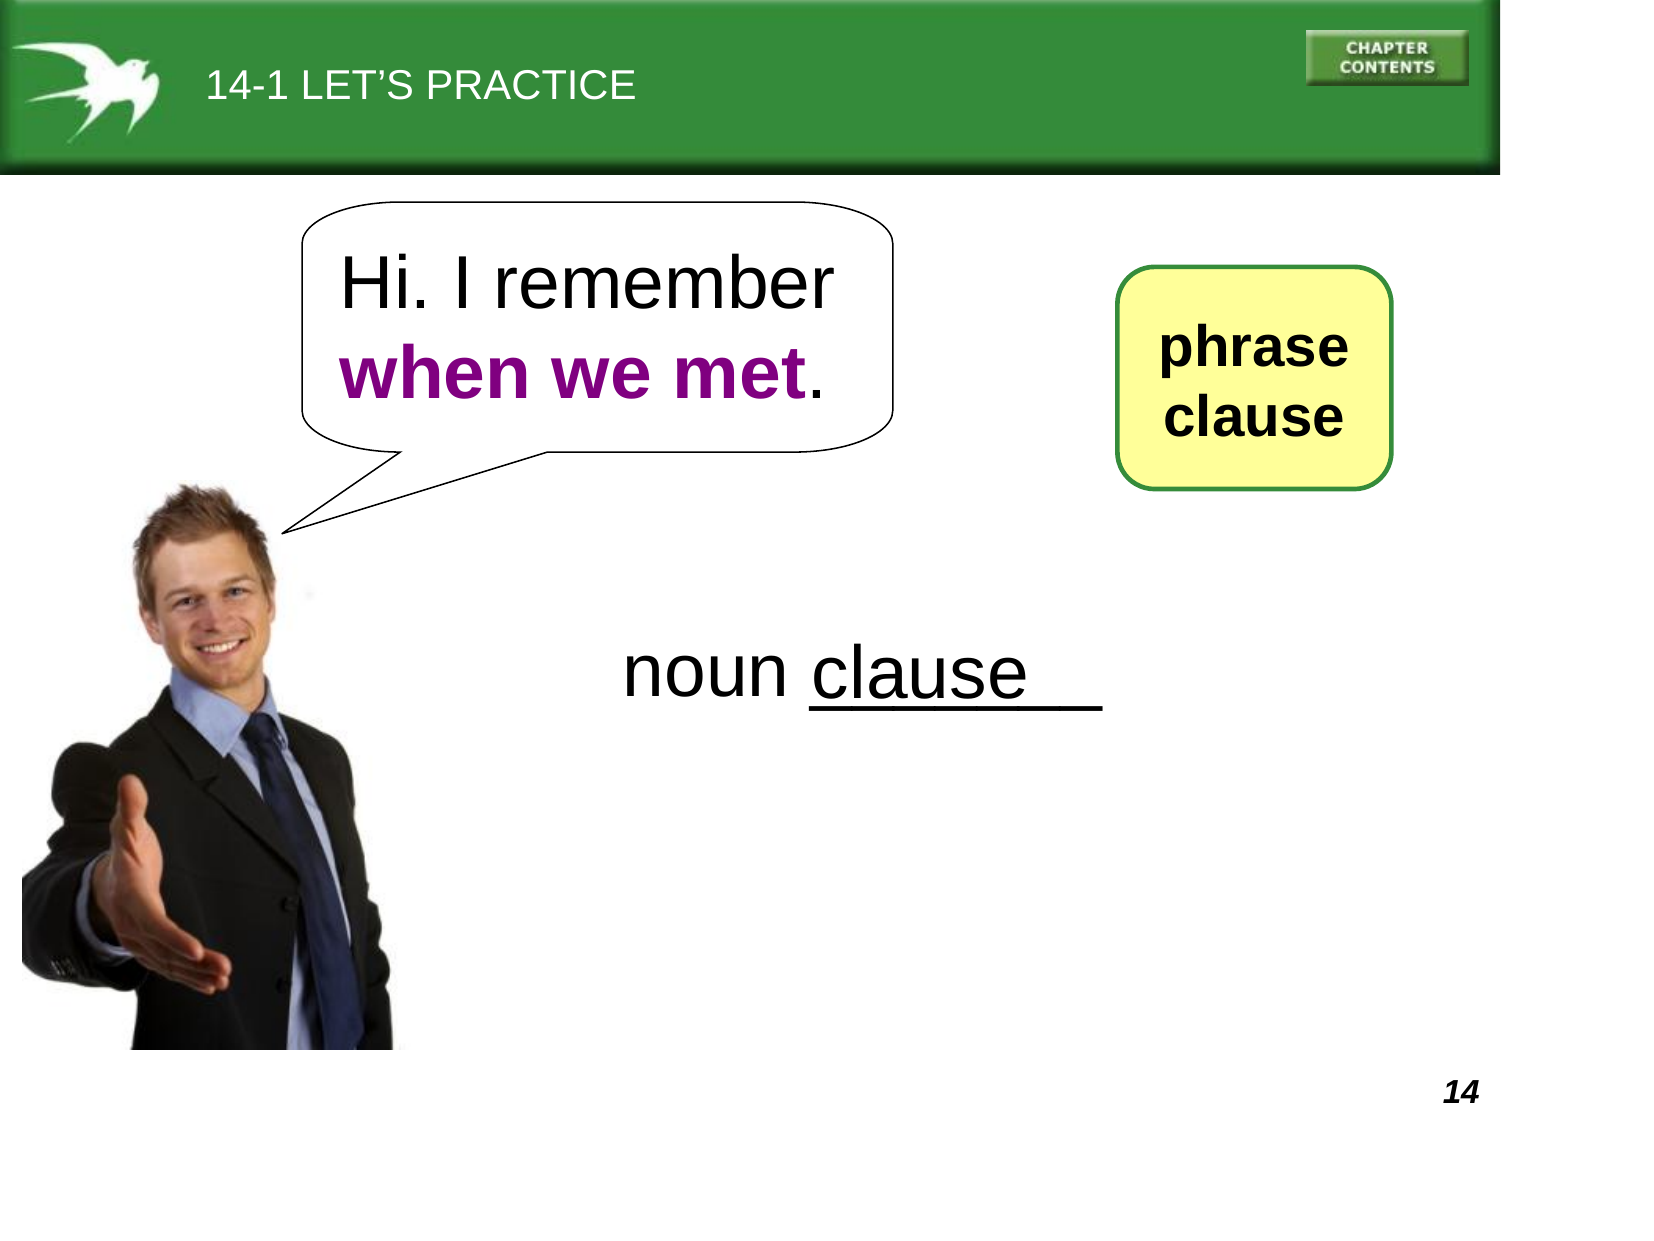

14-1 LET’S PRACTICE
Hi. I remember
when we met.
phrase
clause
noun _______
clause